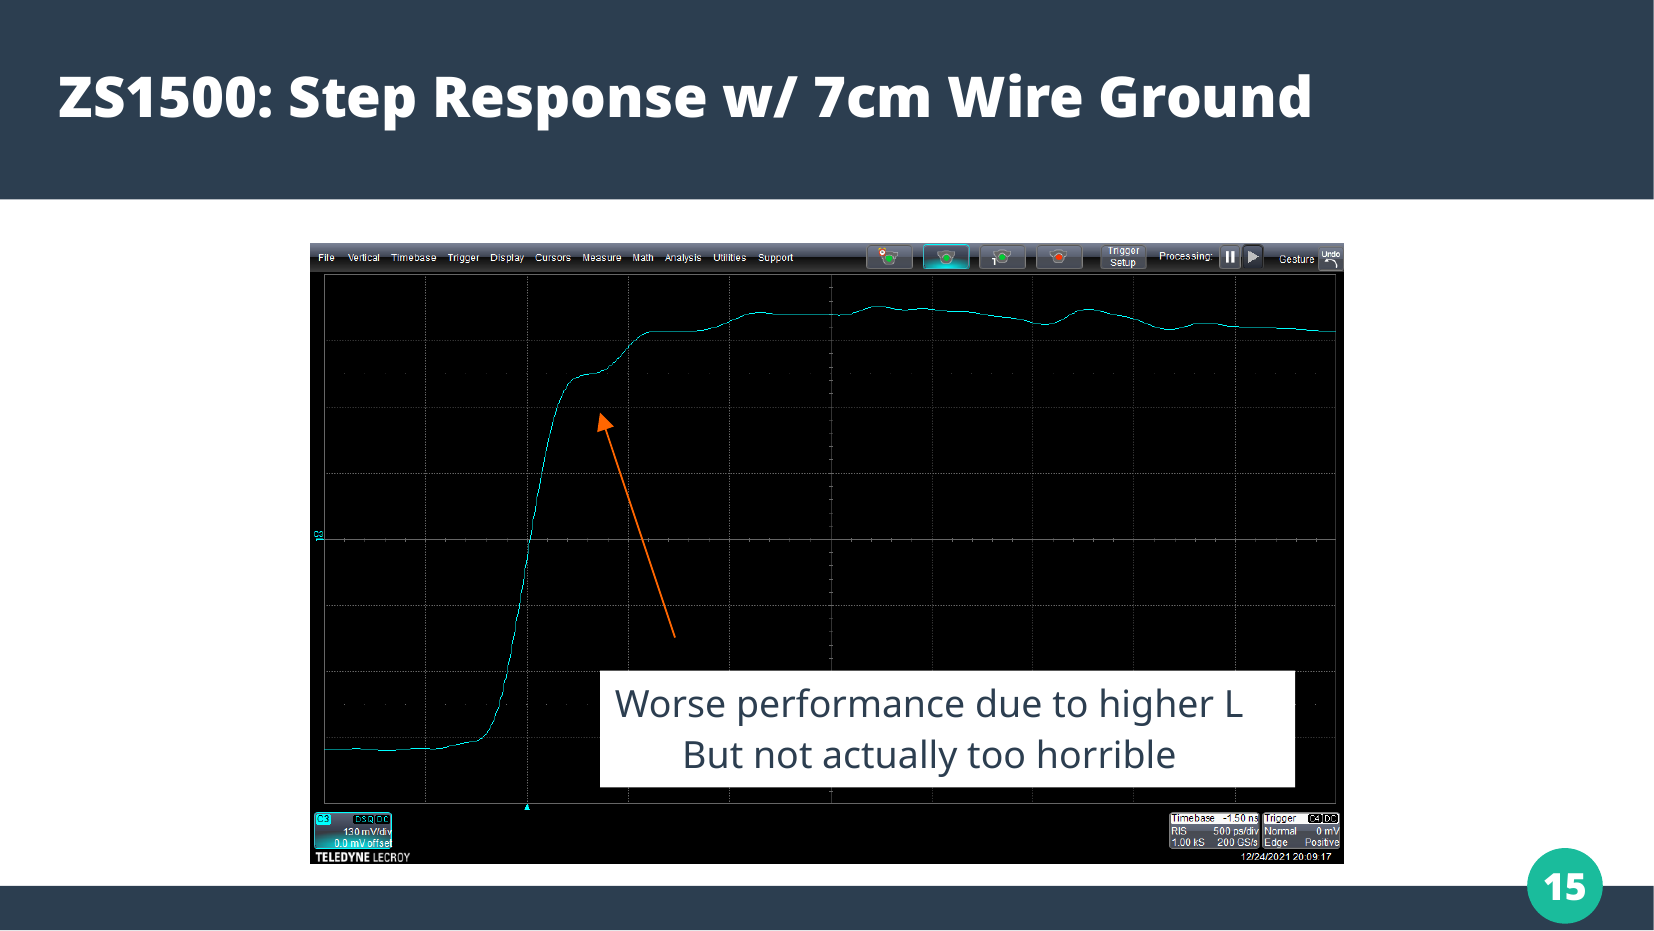

# ZS1500: Step Response w/ 7cm Wire Ground
Worse performance due to higher L
But not actually too horrible